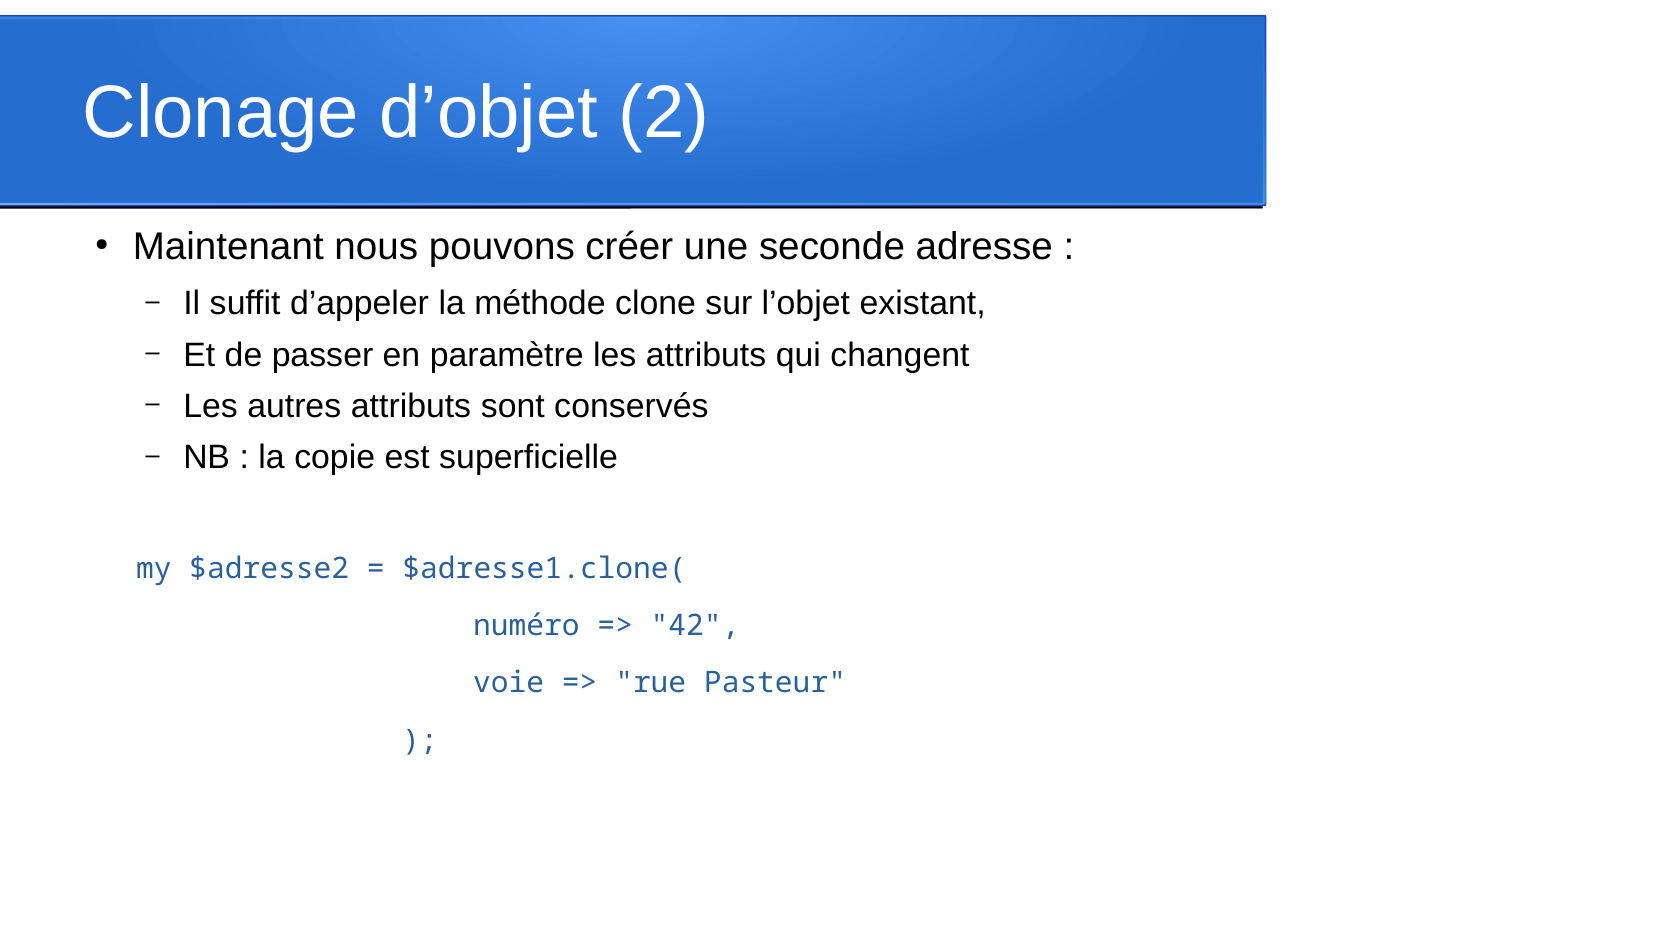

# Clonage d’objet (2)
Maintenant nous pouvons créer une seconde adresse :
Il suffit d’appeler la méthode clone sur l’objet existant,
Et de passer en paramètre les attributs qui changent
Les autres attributs sont conservés
NB : la copie est superficielle
 my $adresse2 = $adresse1.clone(
 numéro => "42",
 voie => "rue Pasteur"
 );